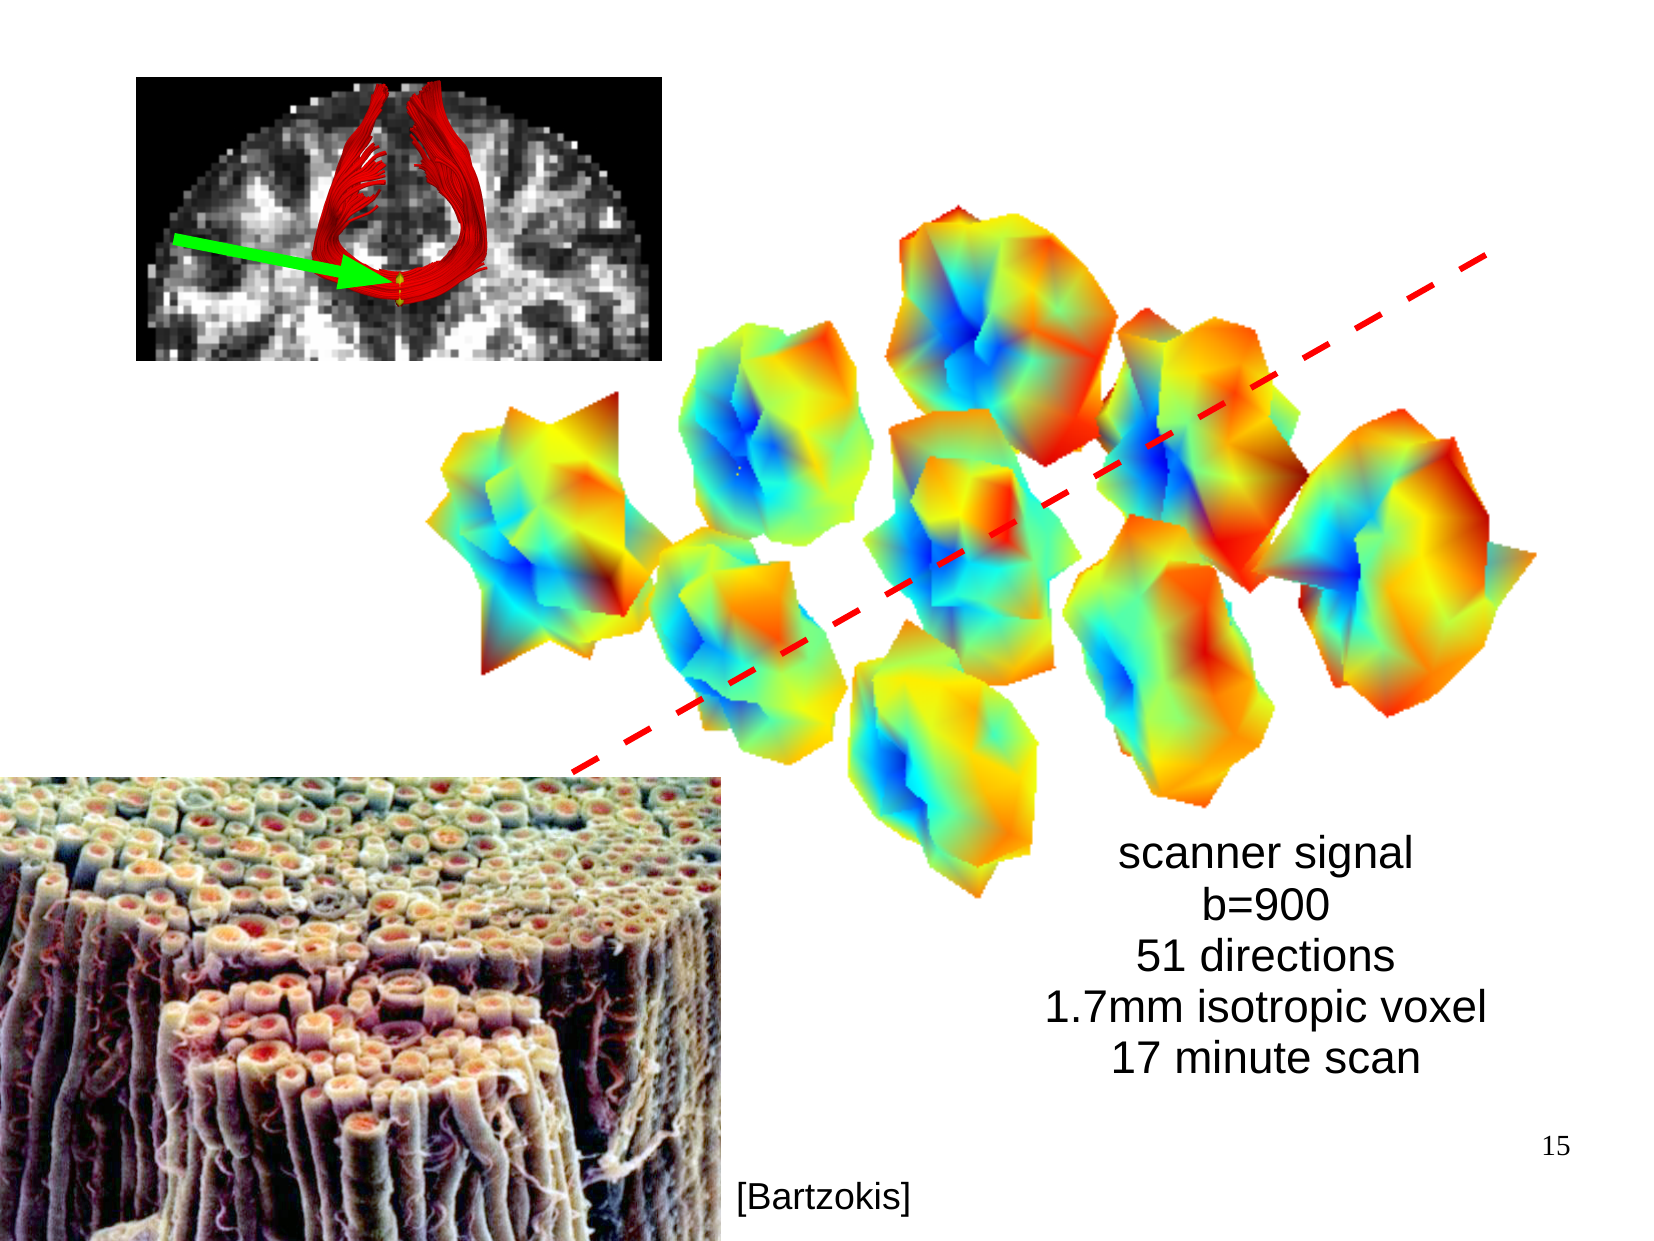

scanner signal
b=900
51 directions
1.7mm isotropic voxel
17 minute scan
15
[Bartzokis]